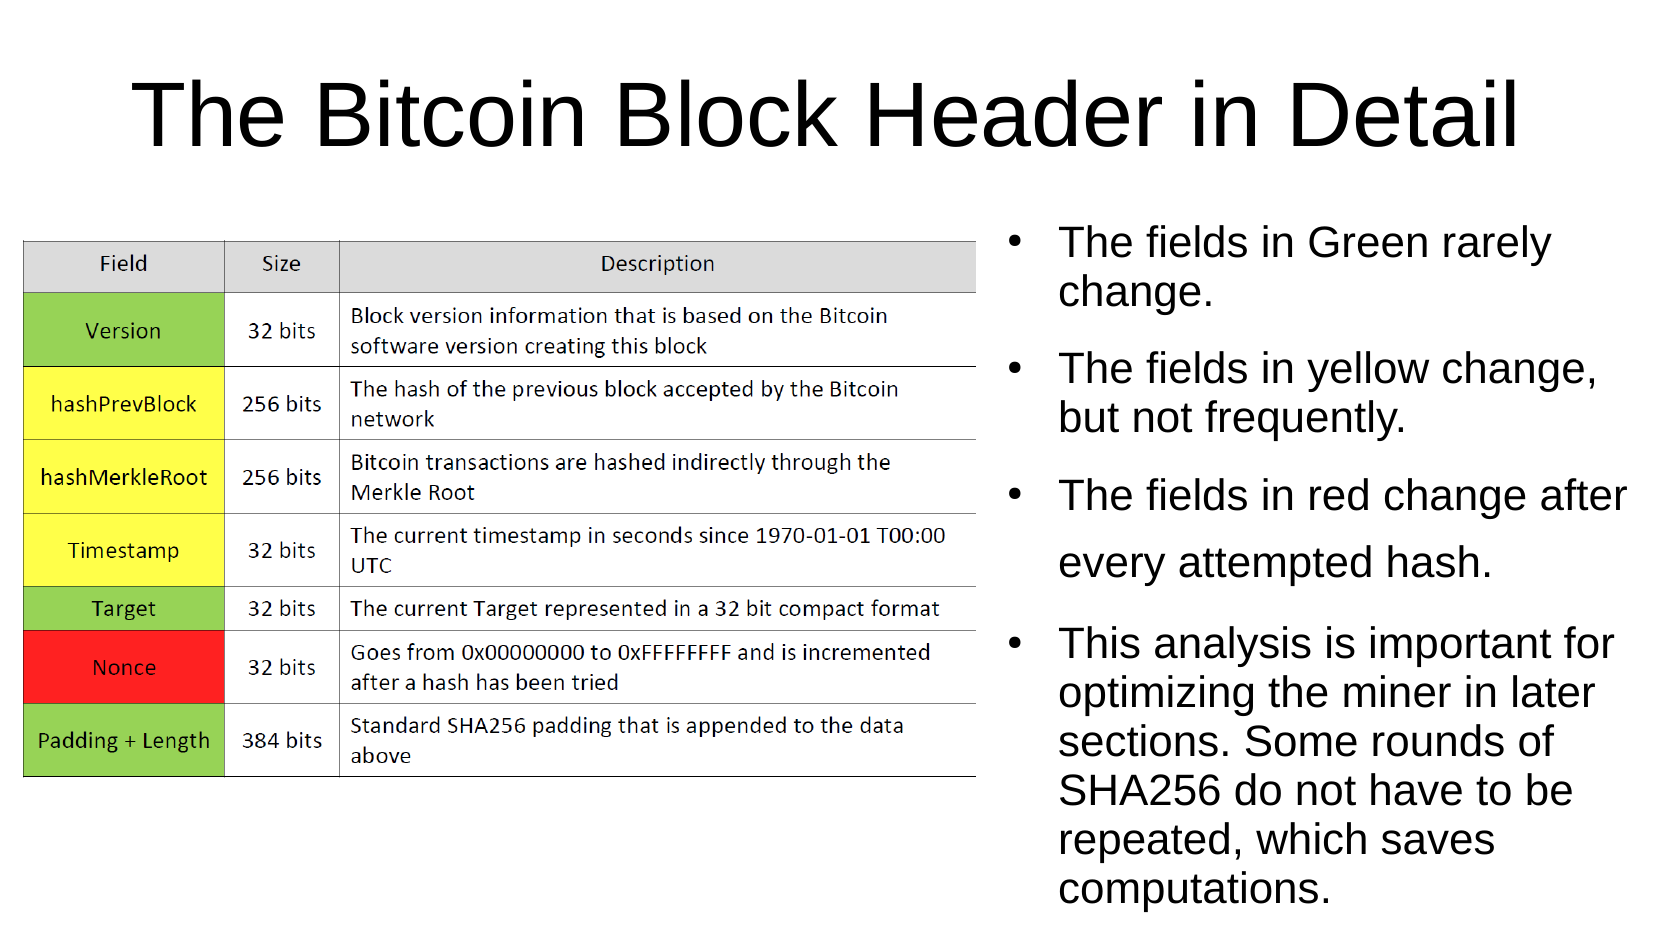

# The Bitcoin Block Header in Detail
The fields in Green rarely change.
The fields in yellow change, but not frequently.
The fields in red change after every attempted hash.
This analysis is important for optimizing the miner in later sections. Some rounds of SHA256 do not have to be repeated, which saves computations.